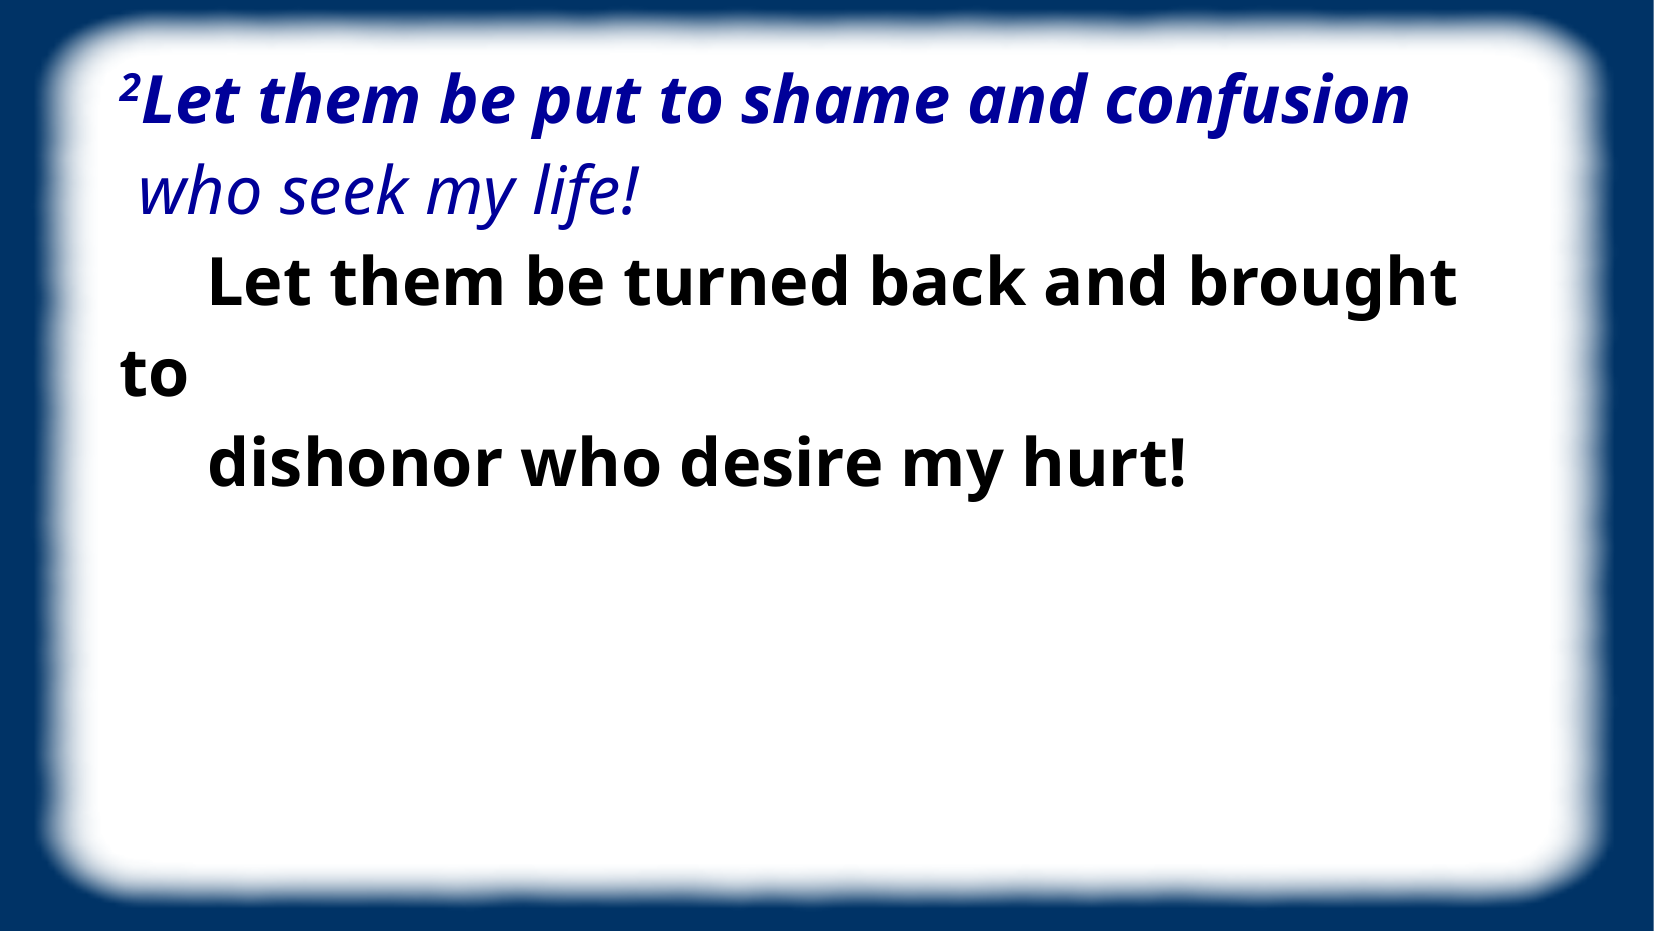

2Let them be put to shame and confusion
who seek my life!
 Let them be turned back and brought to
 dishonor who desire my hurt!